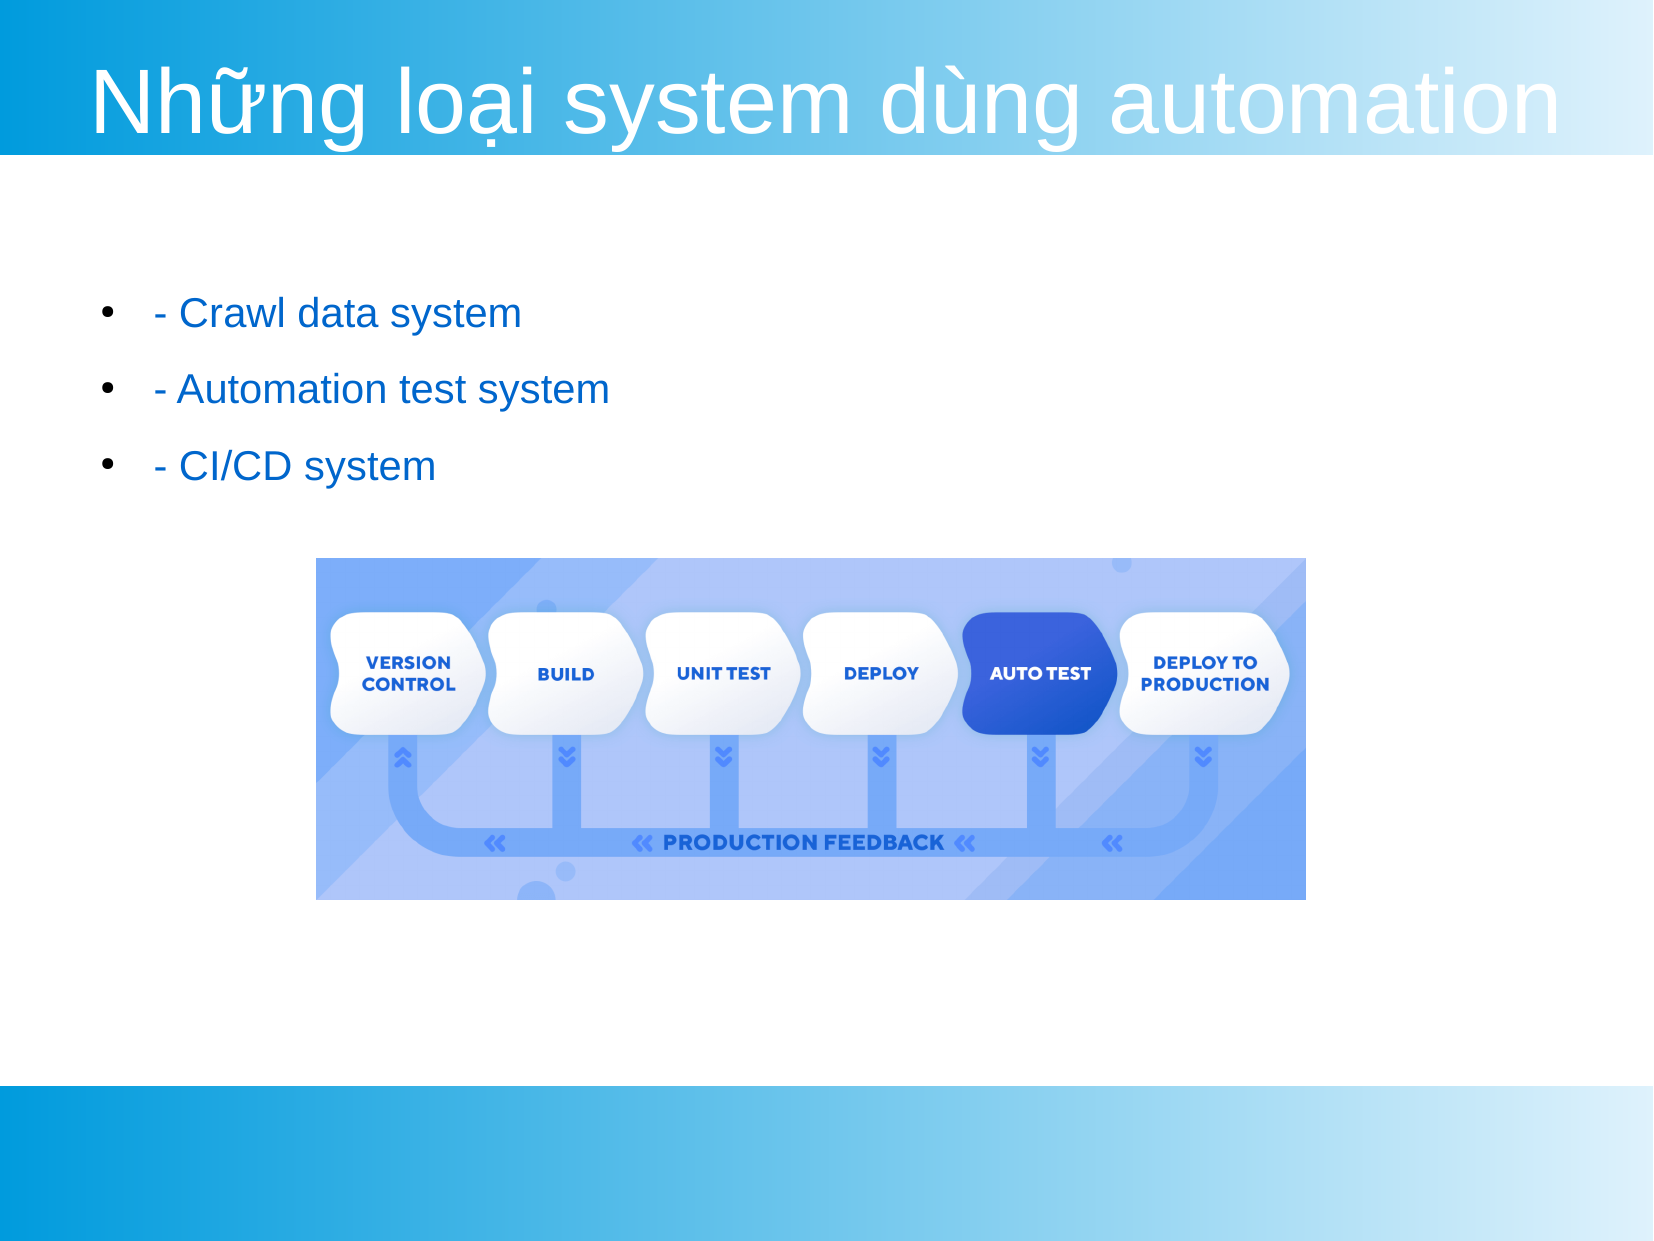

# Những loại system dùng automation
- Crawl data system
- Automation test system
- CI/CD system